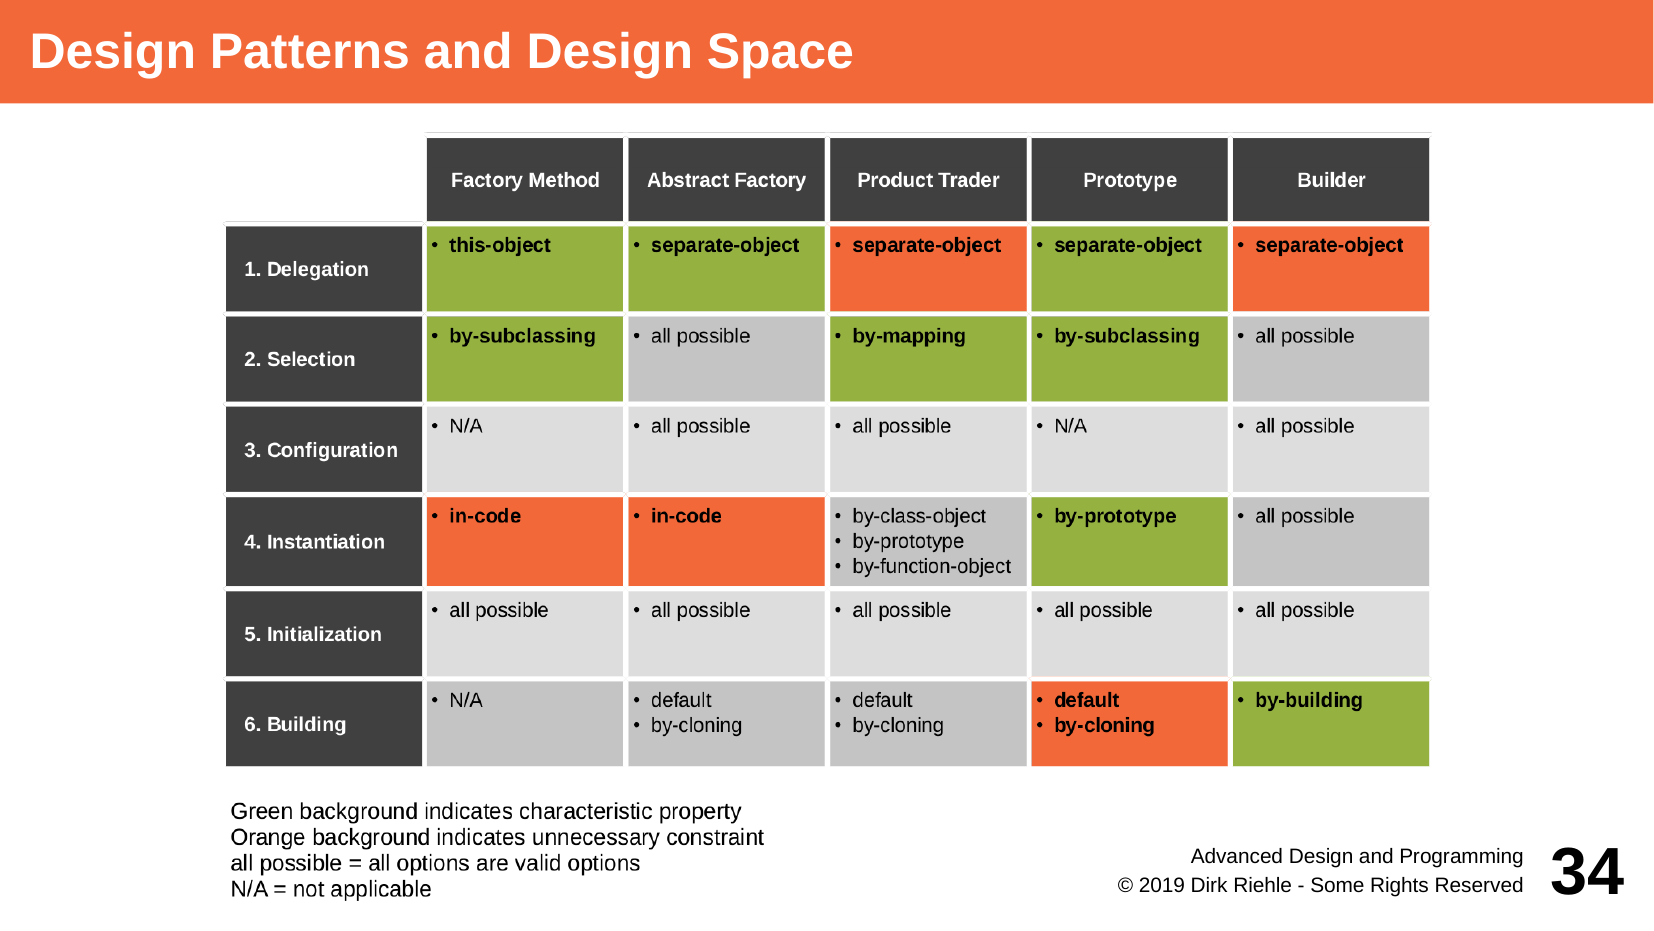

# Design Patterns and Design Space
Advanced Design and Programming
34
© 2019 Dirk Riehle - Some Rights Reserved